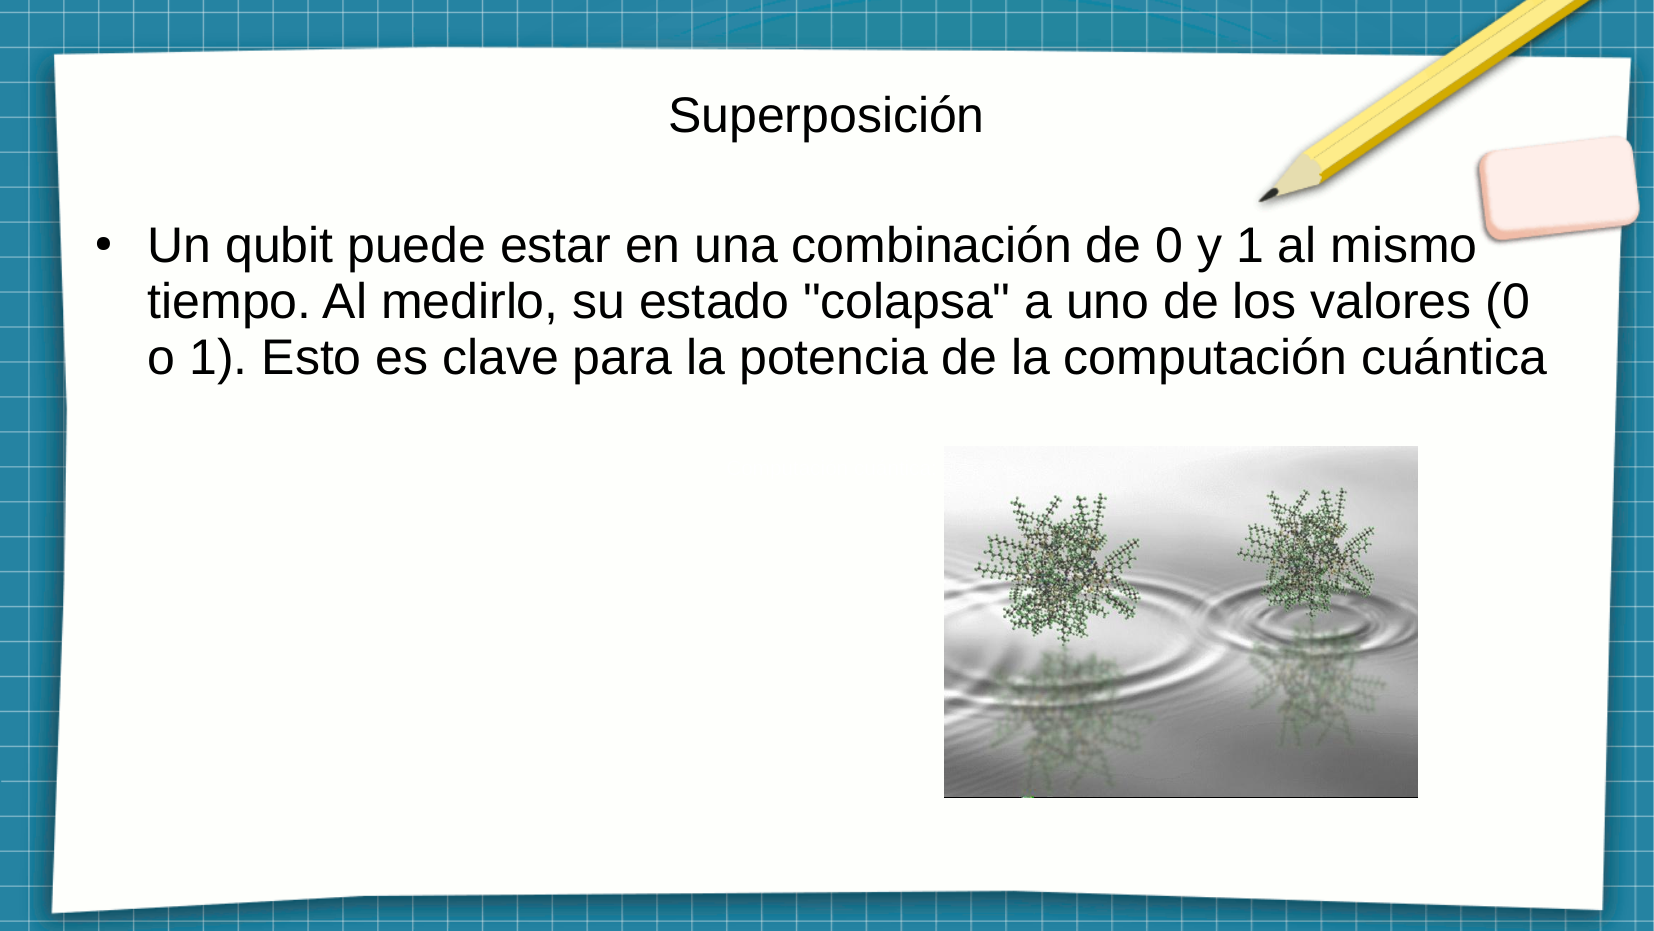

# Superposición
Un qubit puede estar en una combinación de 0 y 1 al mismo tiempo. Al medirlo, su estado "colapsa" a uno de los valores (0 o 1). Esto es clave para la potencia de la computación cuántica
Computación cuántica: